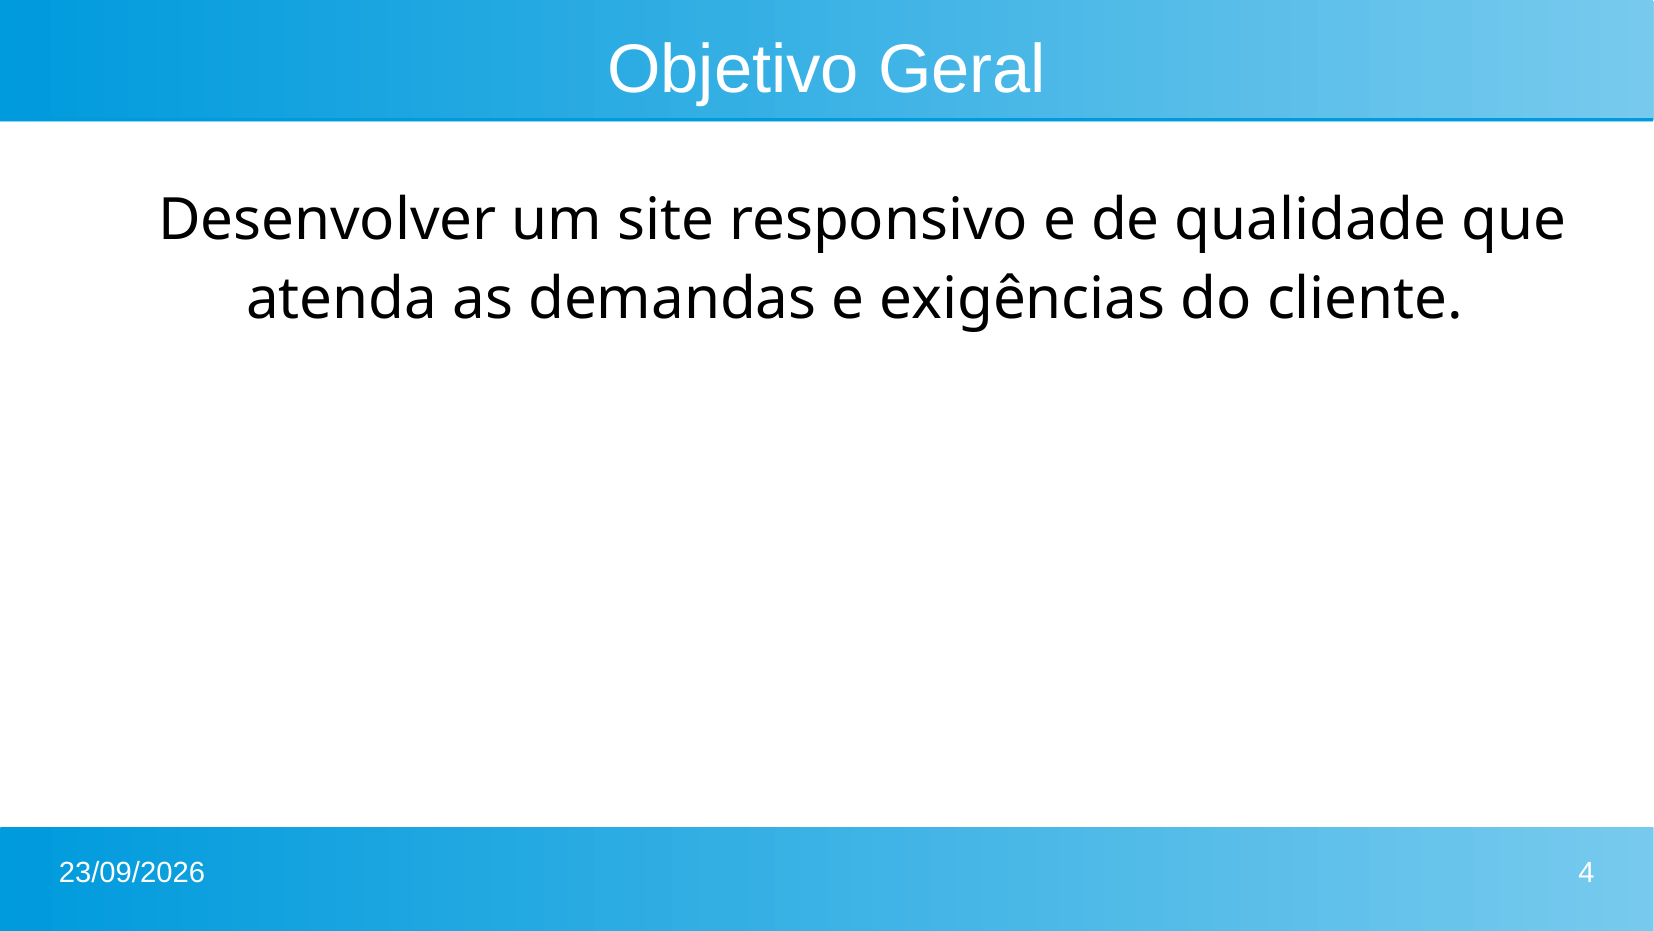

# Objetivo Geral
Desenvolver um site responsivo e de qualidade que atenda as demandas e exigências do cliente.
4